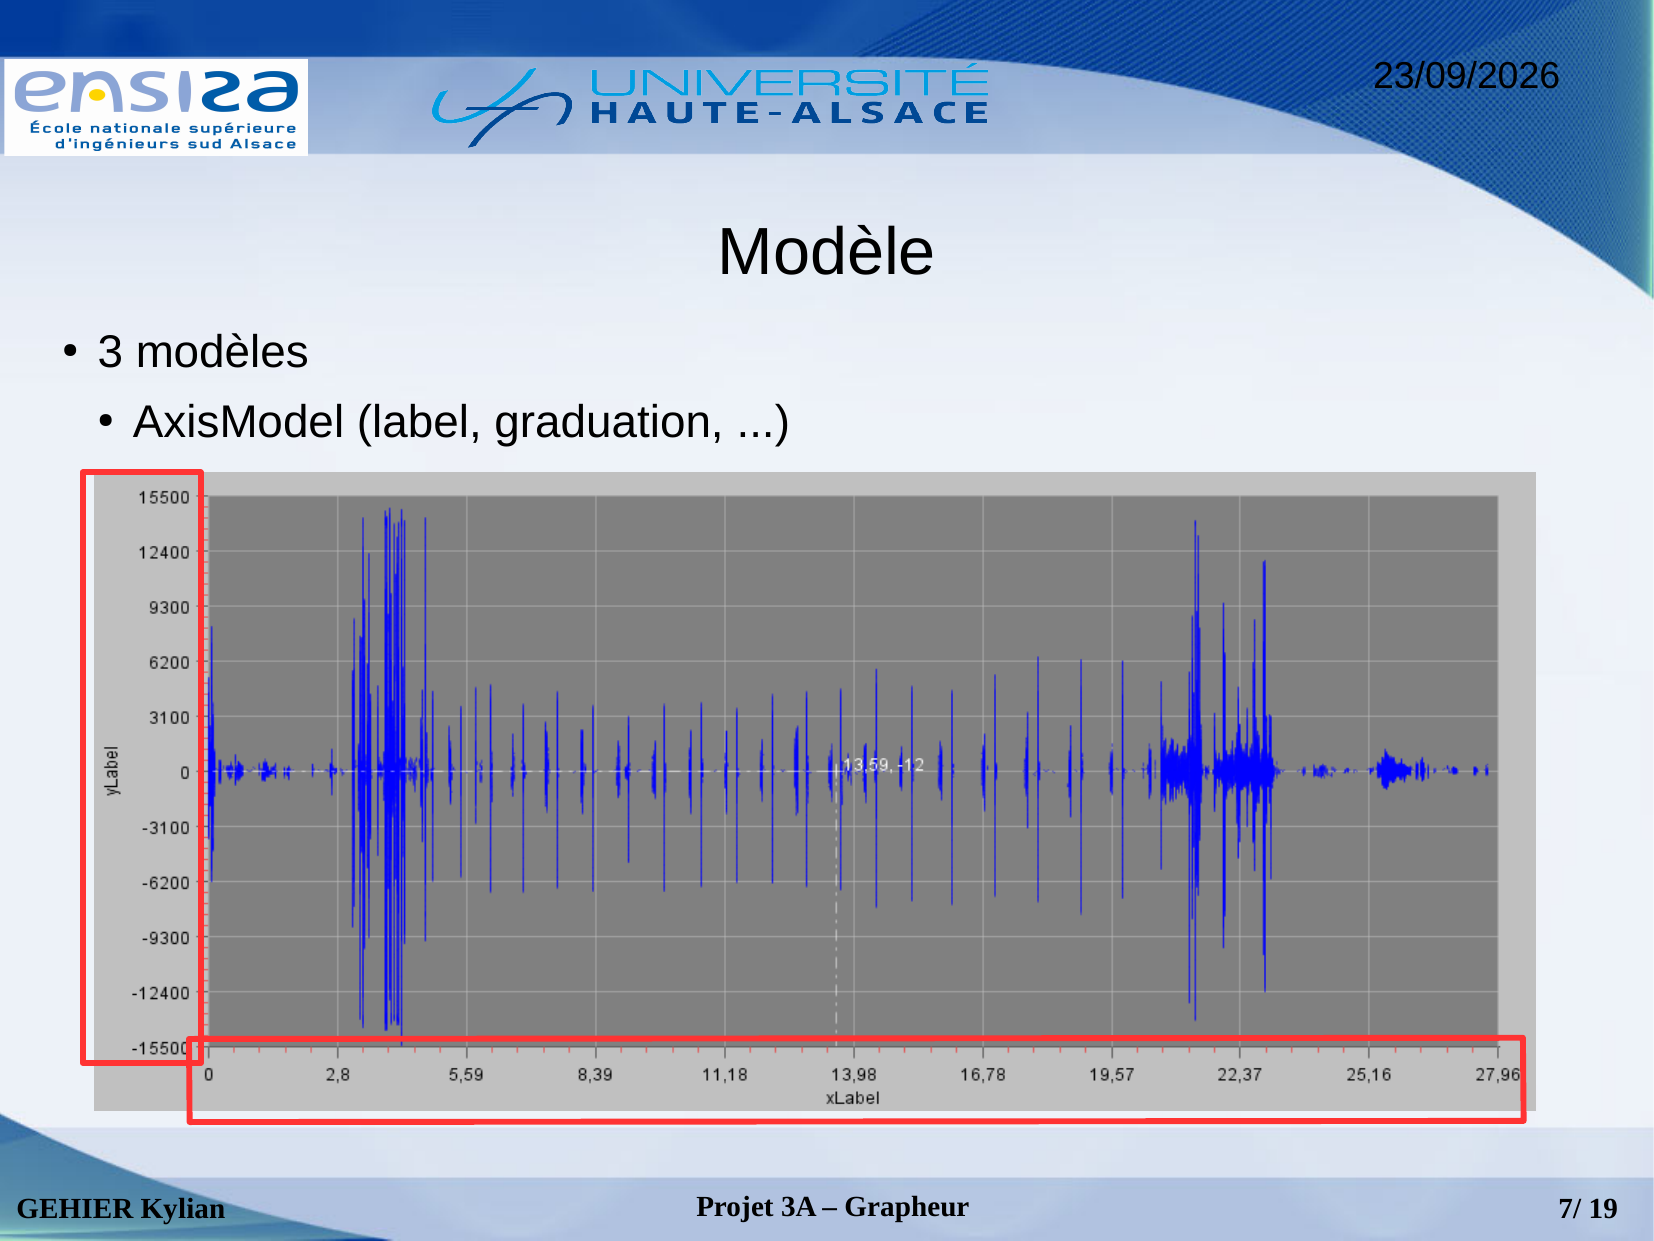

# Modèle
3 modèles
AxisModel (label, graduation, ...)
7